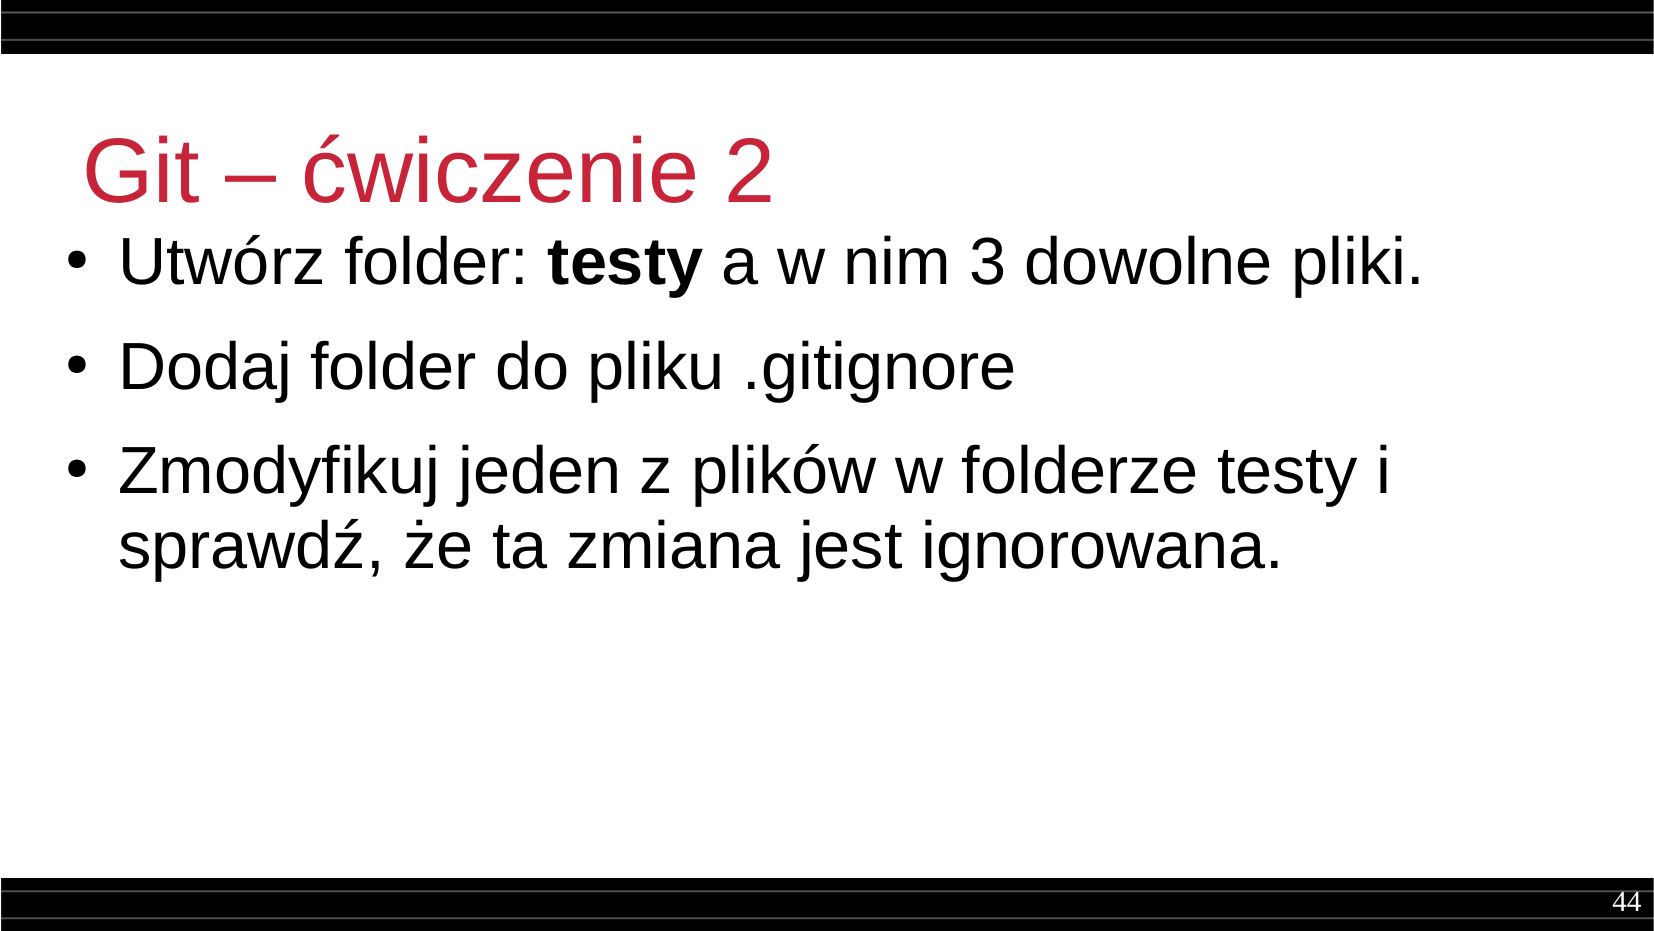

# Git – ćwiczenie 2
Utwórz folder: testy a w nim 3 dowolne pliki.
Dodaj folder do pliku .gitignore
Zmodyfikuj jeden z plików w folderze testy i sprawdź, że ta zmiana jest ignorowana.